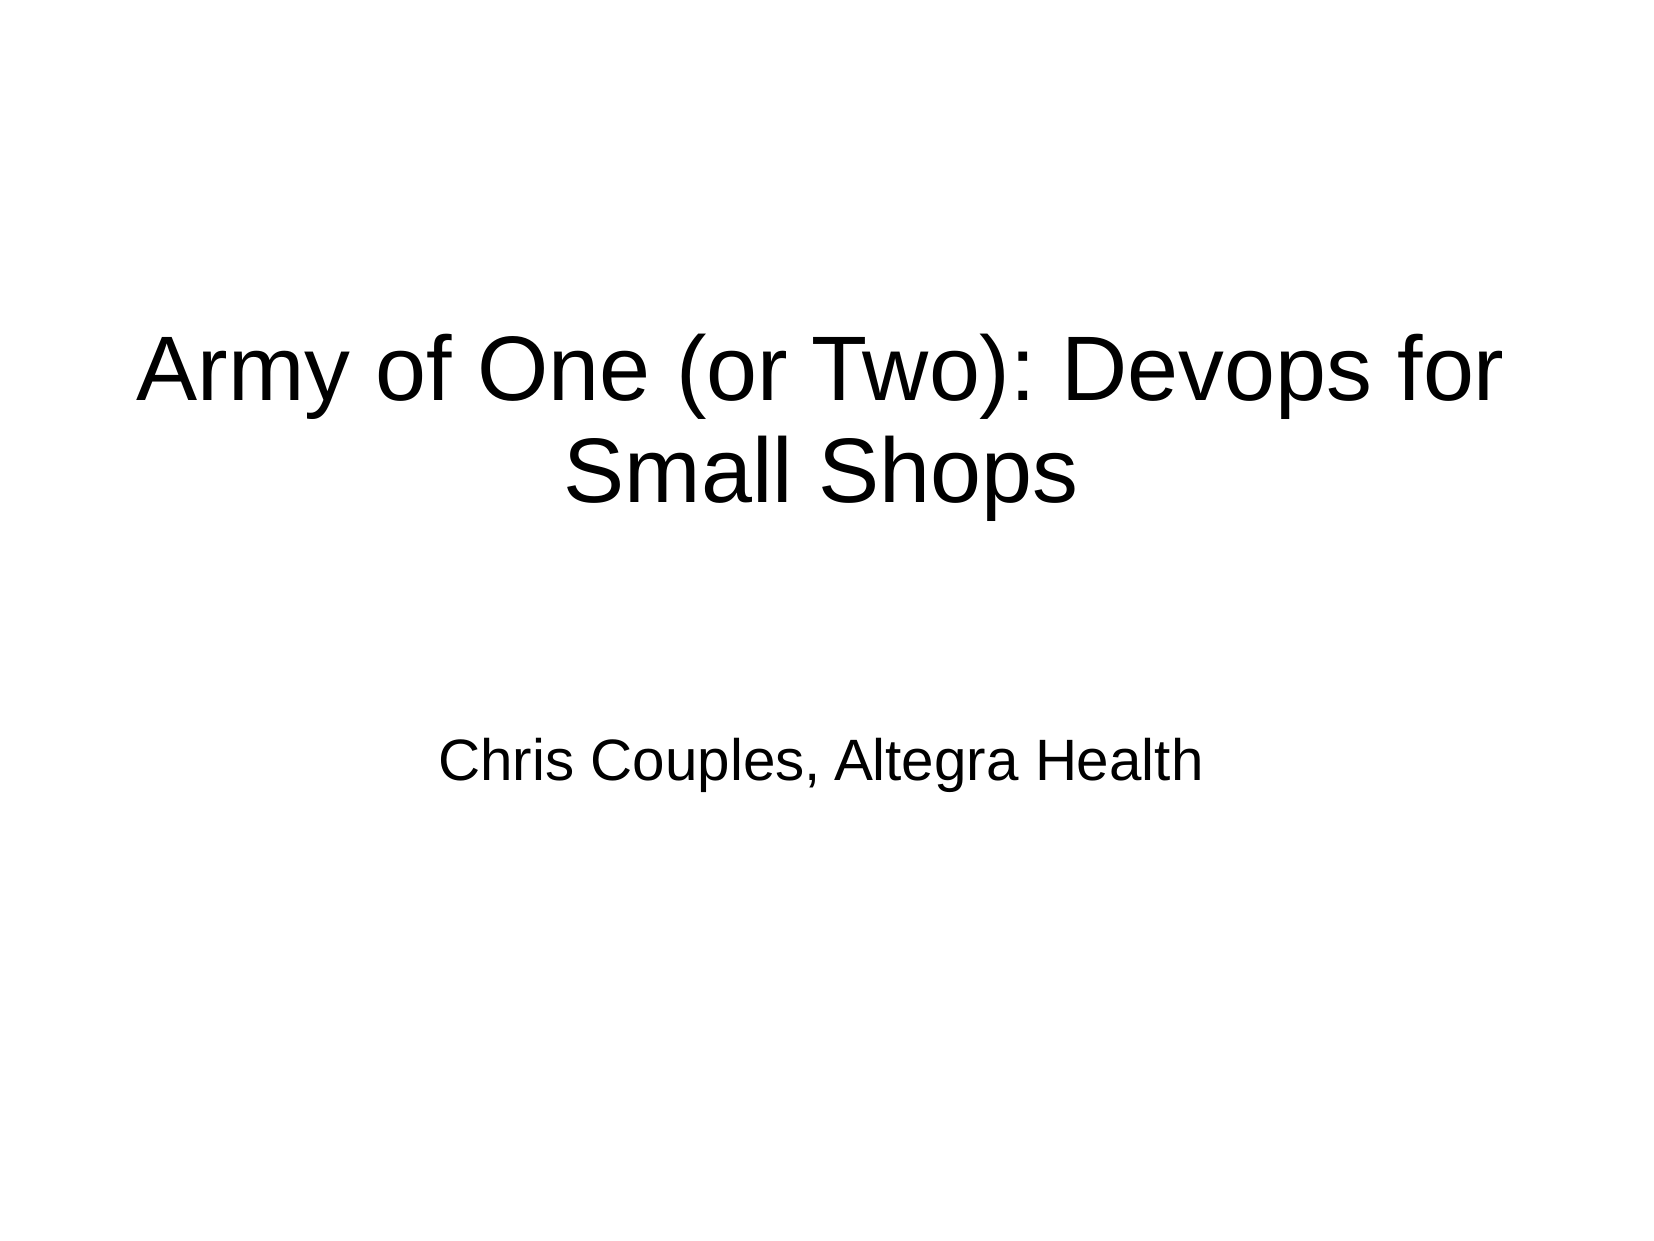

# Army of One (or Two): Devops for Small Shops
Chris Couples, Altegra Health